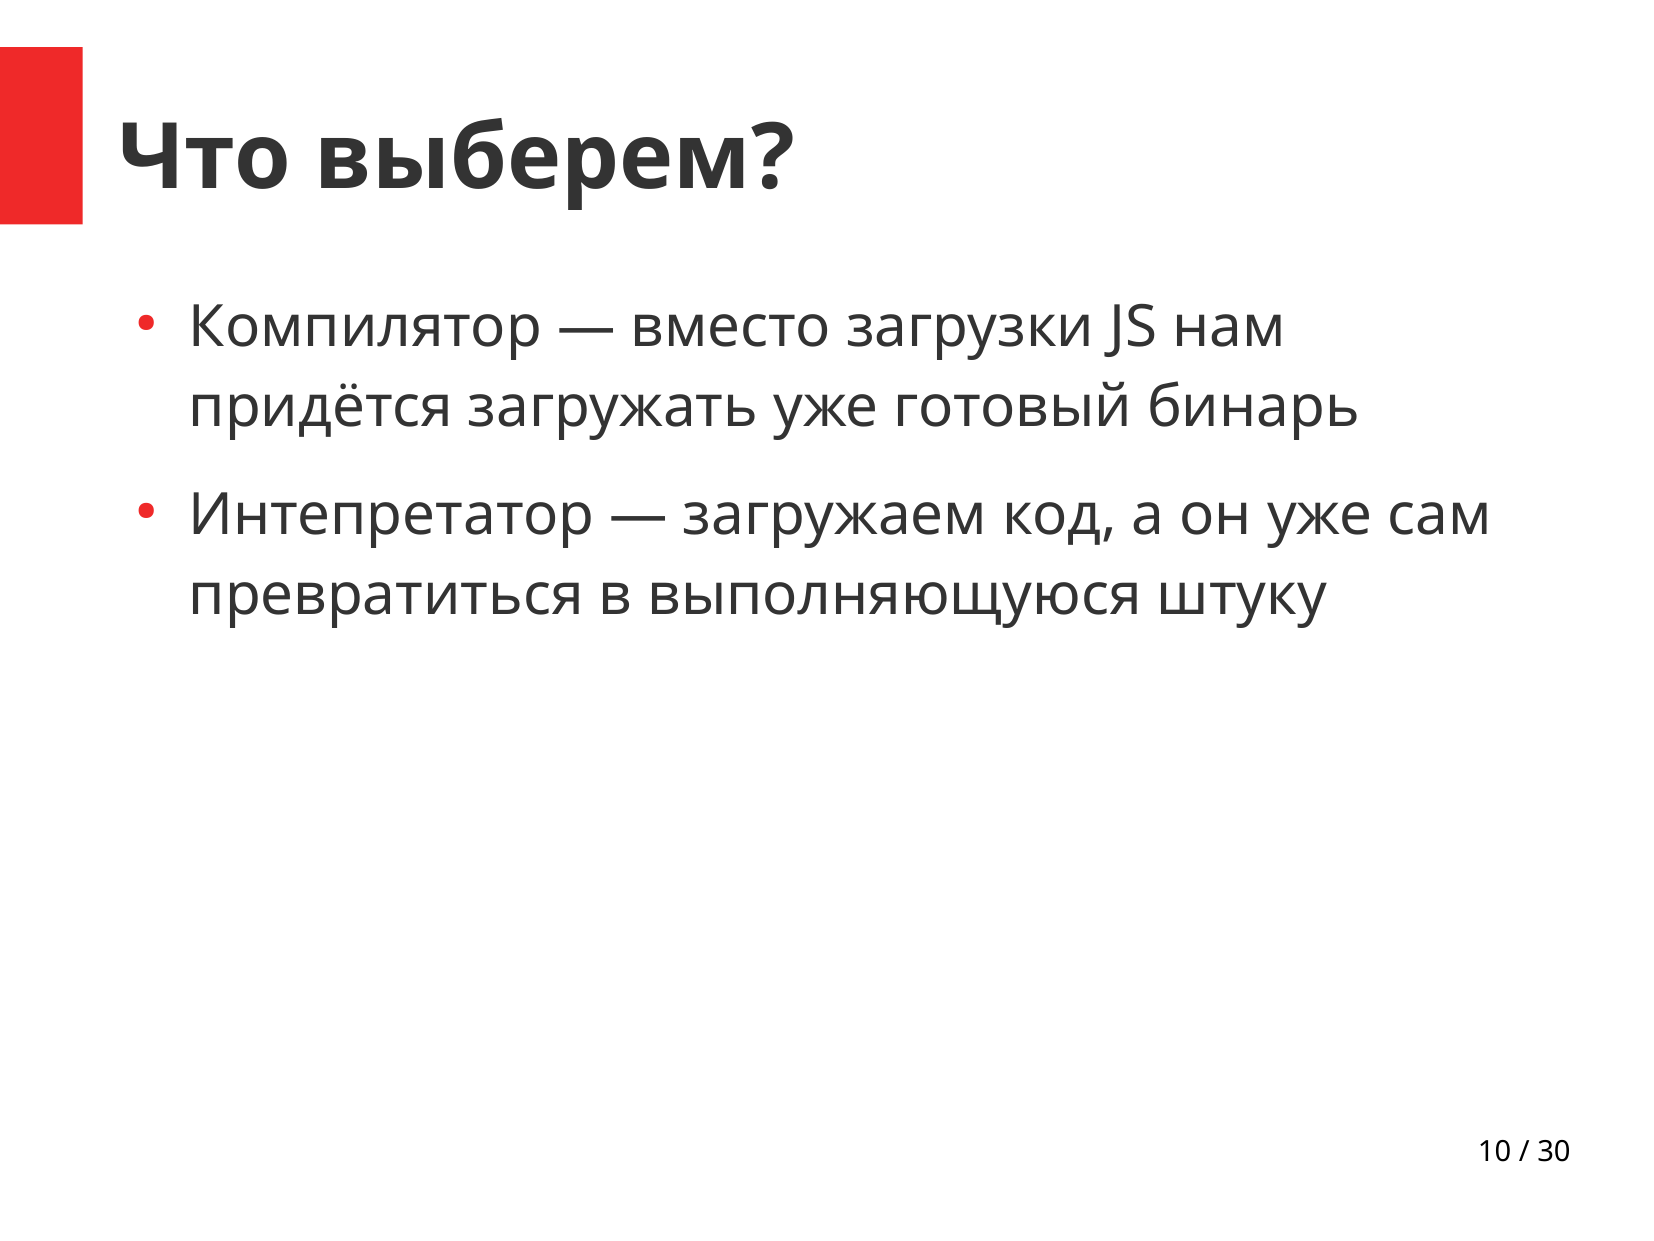

# Что выберем?
Компилятор — вместо загрузки JS нам придётся загружать уже готовый бинарь
Интепретатор — загружаем код, а он уже сам превратиться в выполняющуюся штуку
10